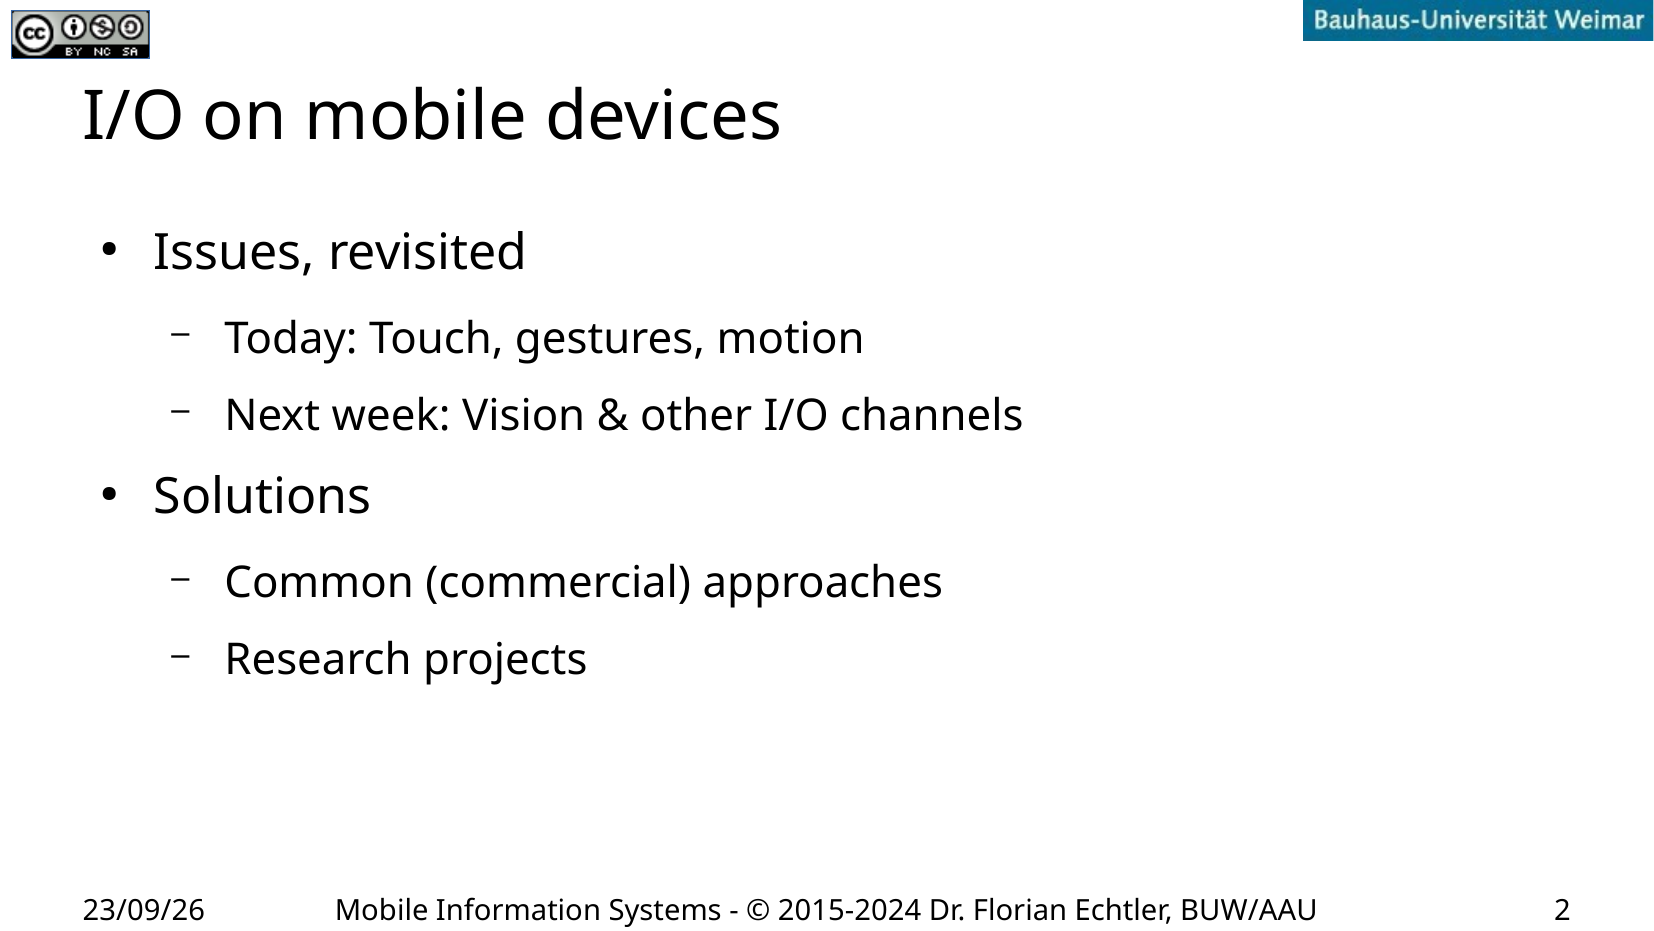

# I/O on mobile devices
Issues, revisited
Today: Touch, gestures, motion
Next week: Vision & other I/O channels
Solutions
Common (commercial) approaches
Research projects
Mobile Information Systems - © 2015-2024 Dr. Florian Echtler, BUW/AAU
2